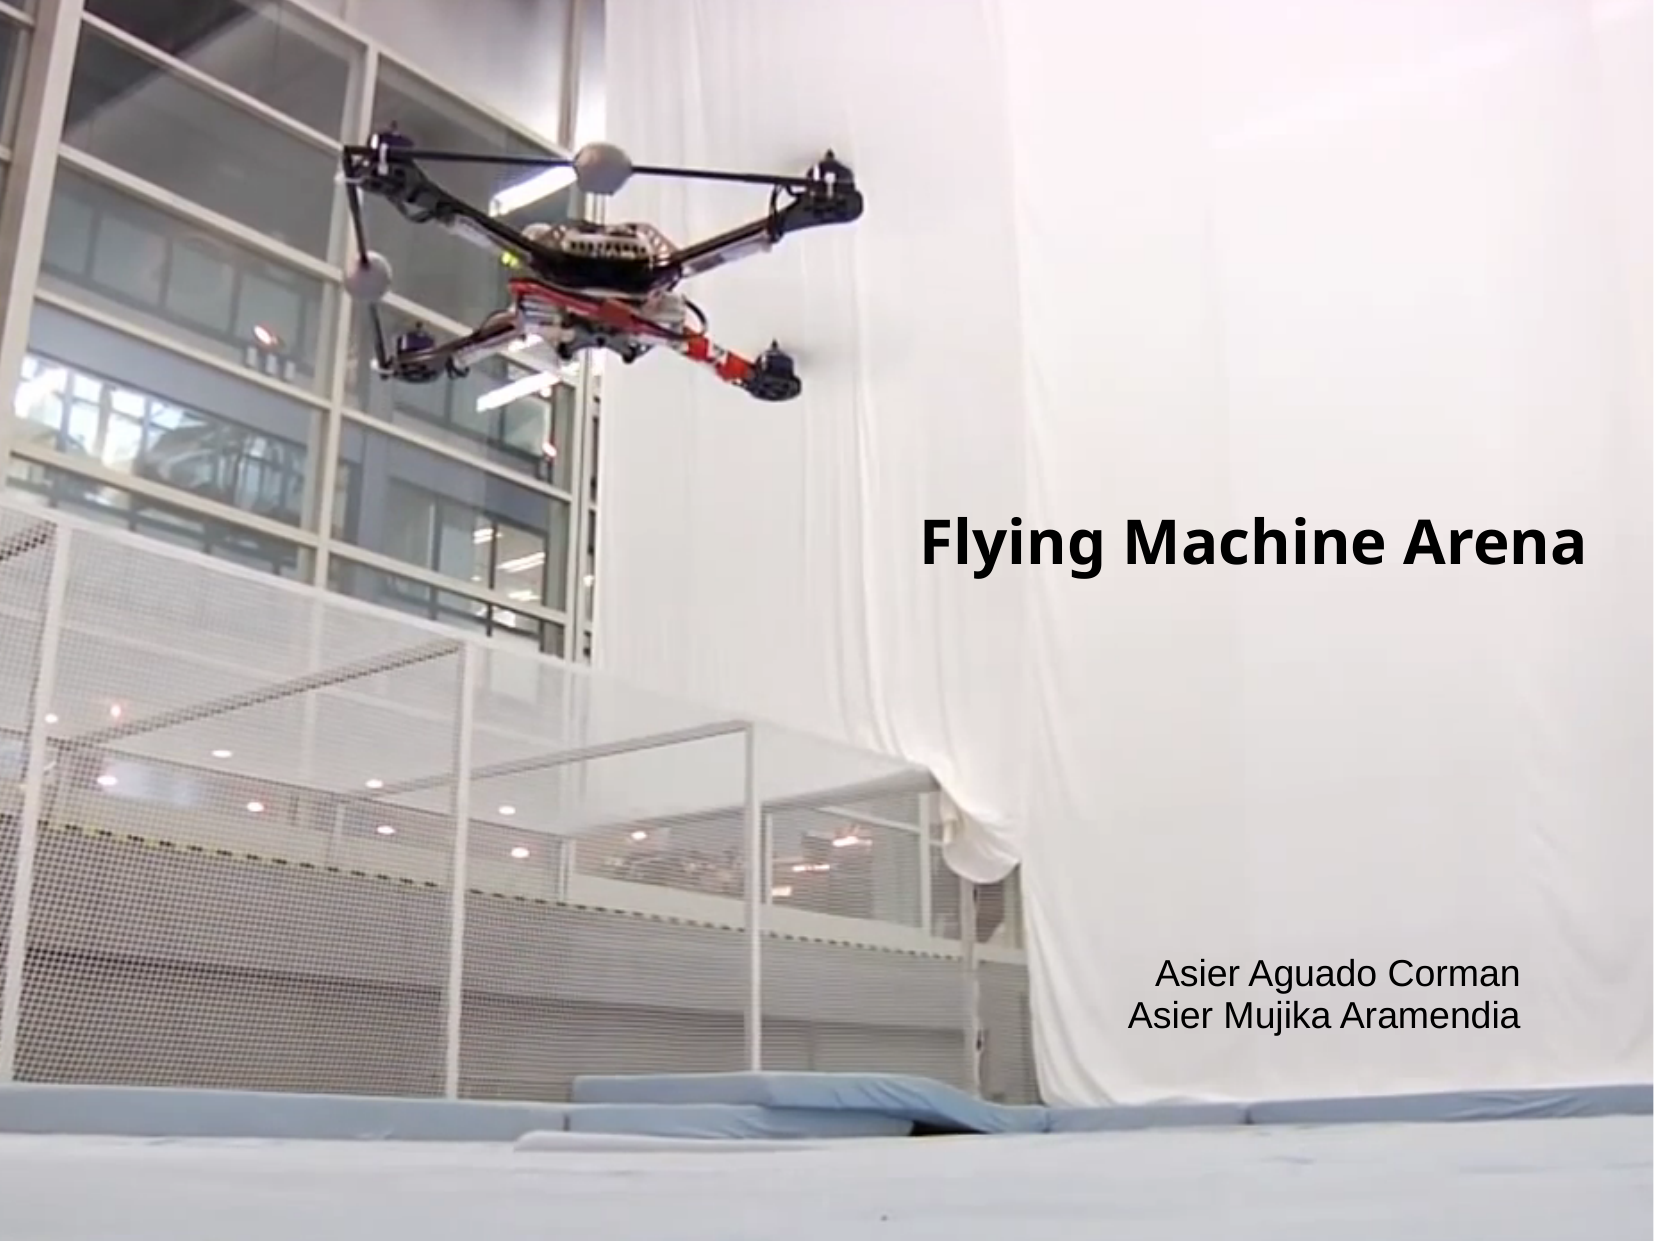

# Flying Machine Arena
Asier Aguado Corman
Asier Mujika Aramendia